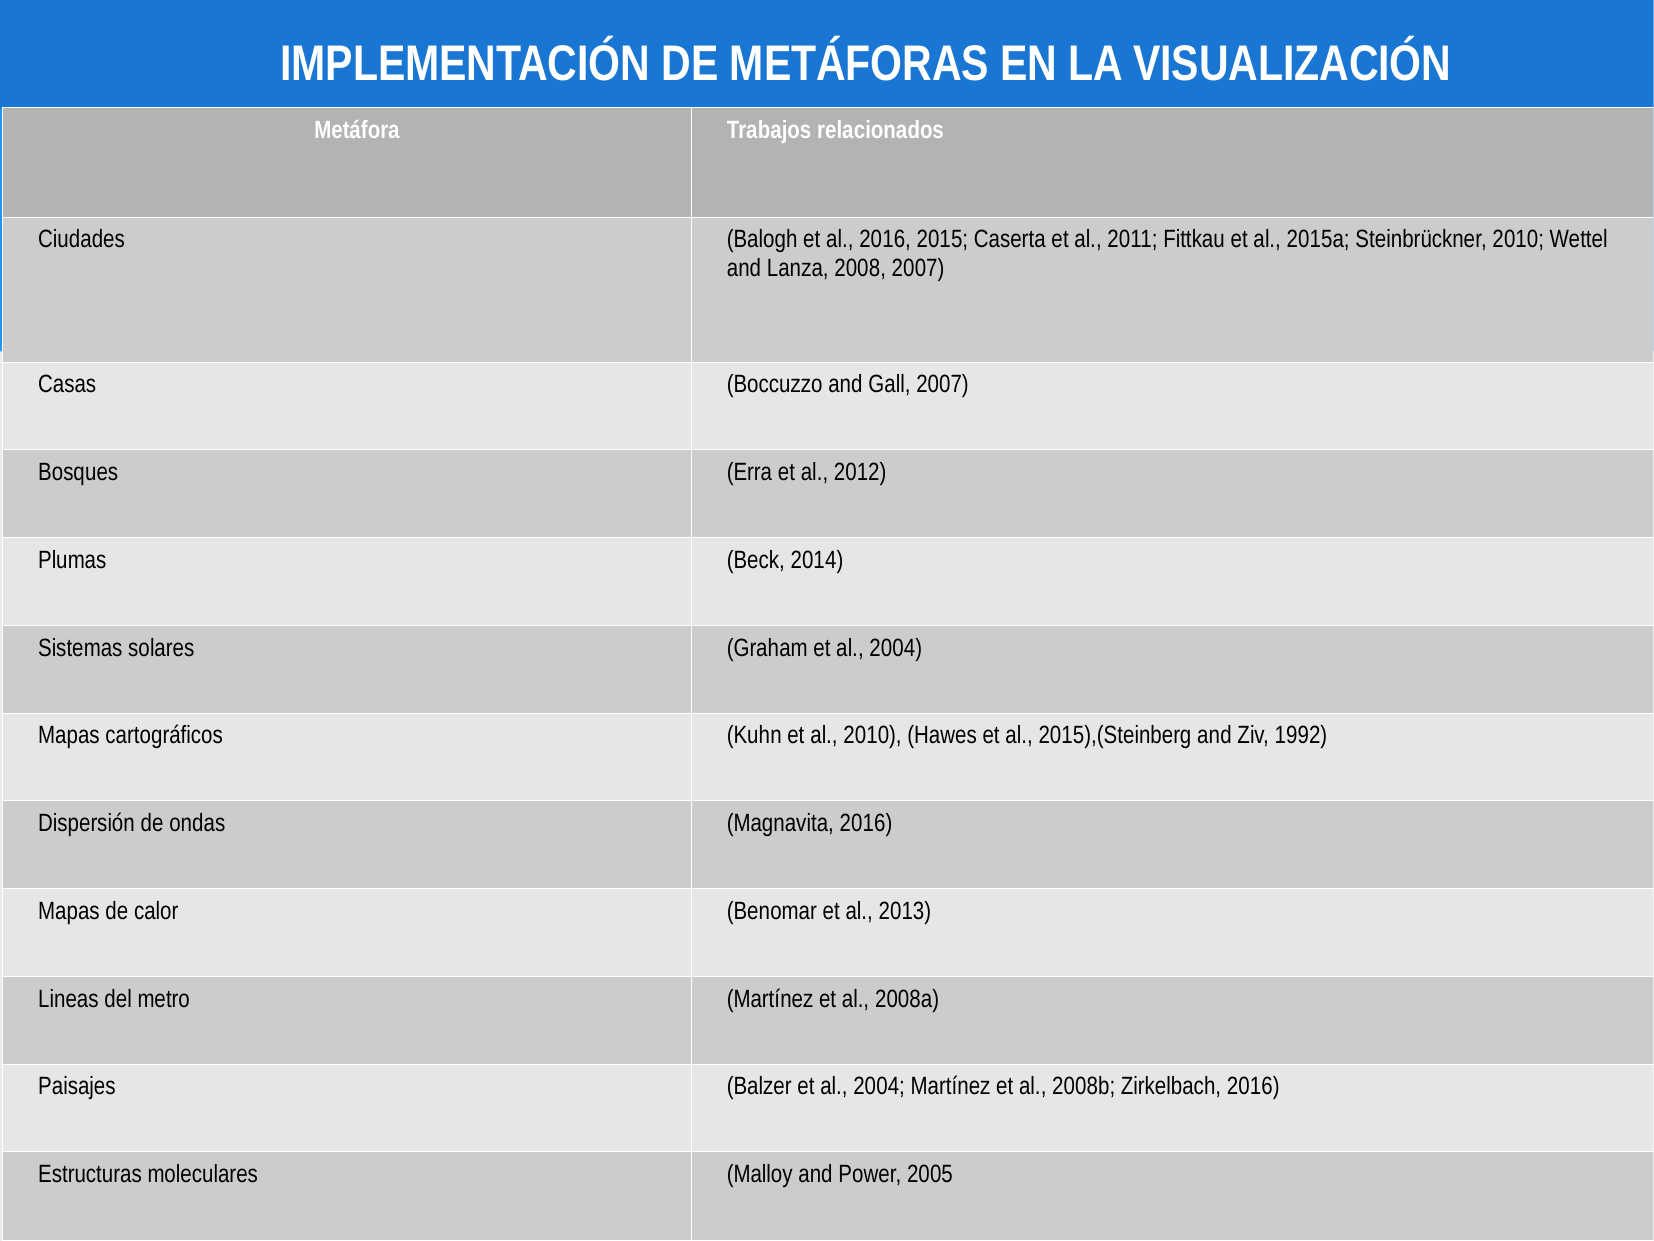

# Implementación de metáforas en la visualización
| Metáfora | Trabajos relacionados |
| --- | --- |
| Ciudades | (Balogh et al., 2016, 2015; Caserta et al., 2011; Fittkau et al., 2015a; Steinbrückner, 2010; Wettel and Lanza, 2008, 2007) |
| Casas | (Boccuzzo and Gall, 2007) |
| Bosques | (Erra et al., 2012) |
| Plumas | (Beck, 2014) |
| Sistemas solares | (Graham et al., 2004) |
| Mapas cartográficos | (Kuhn et al., 2010), (Hawes et al., 2015),(Steinberg and Ziv, 1992) |
| Dispersión de ondas | (Magnavita, 2016) |
| Mapas de calor | (Benomar et al., 2013) |
| Lineas del metro | (Martínez et al., 2008a) |
| Paisajes | (Balzer et al., 2004; Martínez et al., 2008b; Zirkelbach, 2016) |
| Estructuras moleculares | (Malloy and Power, 2005 |